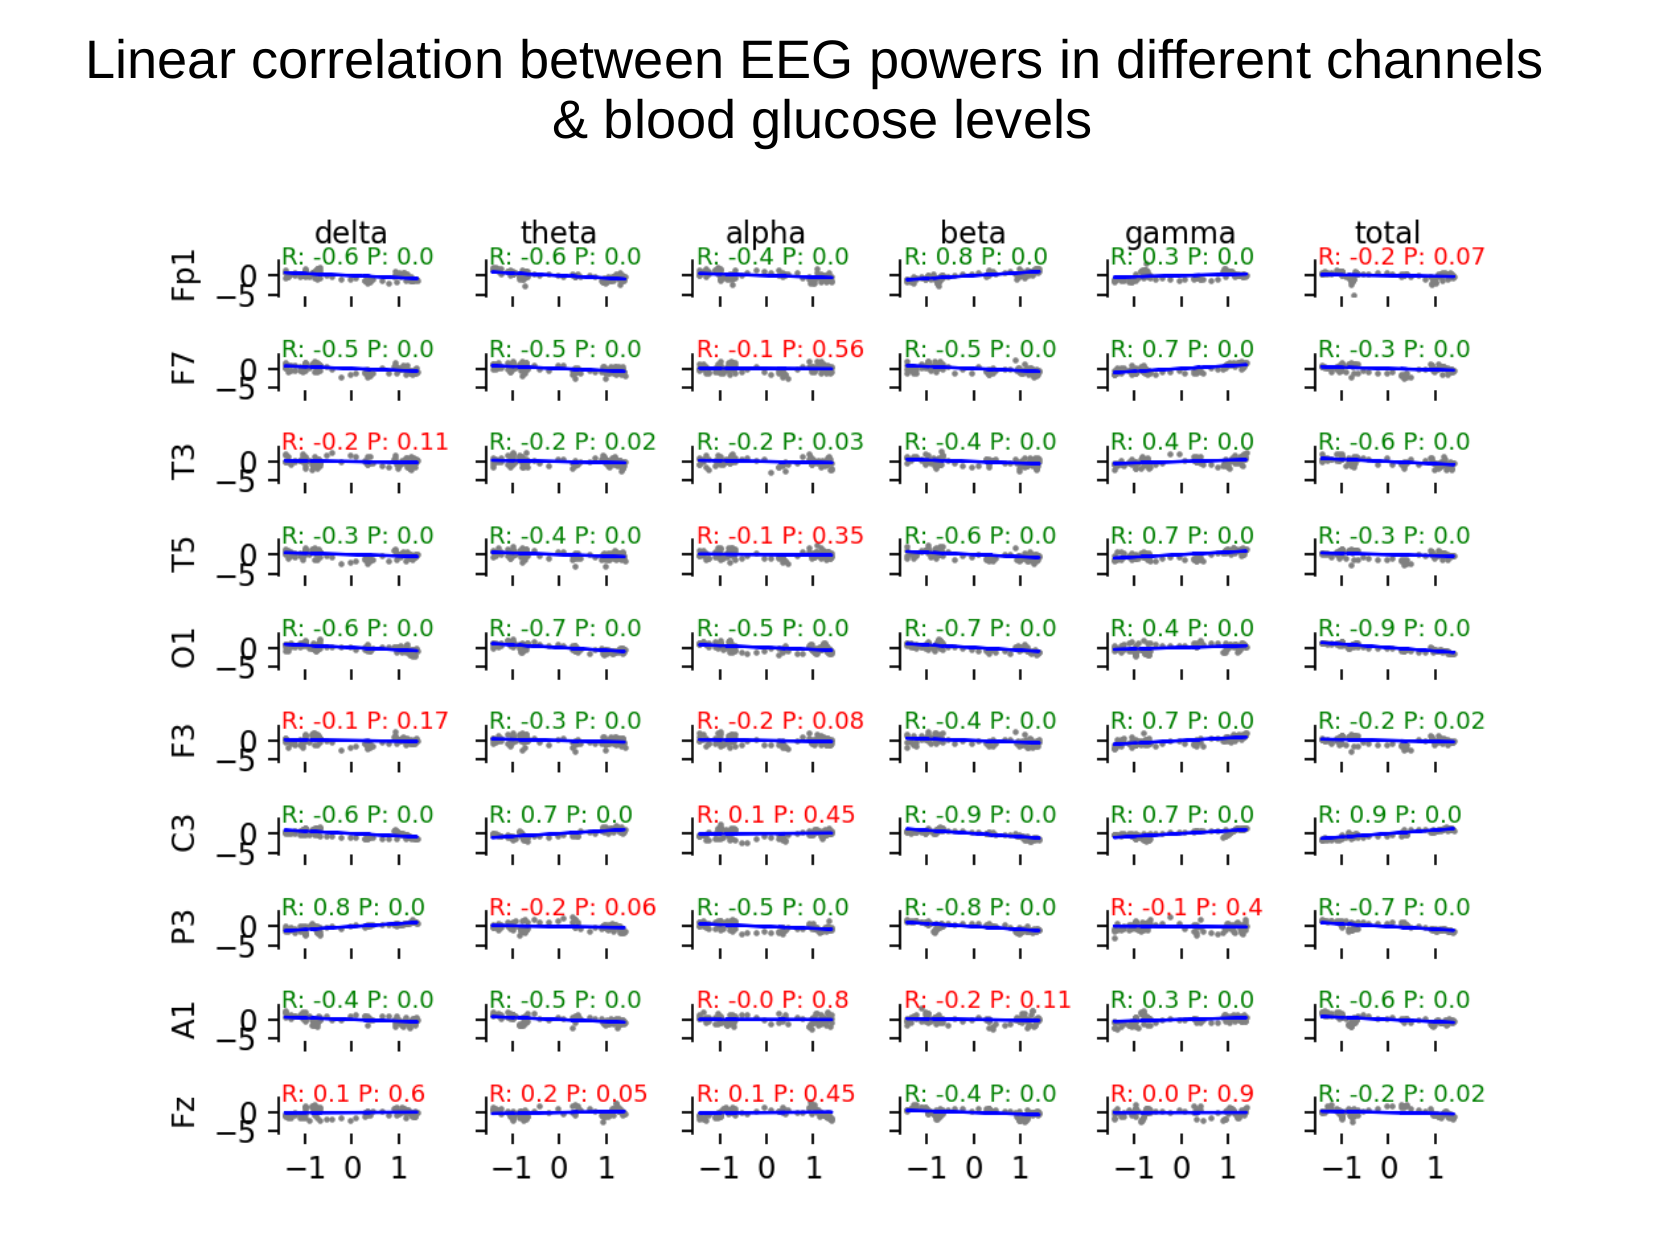

Linear correlation between EEG powers in different channels
& blood glucose levels